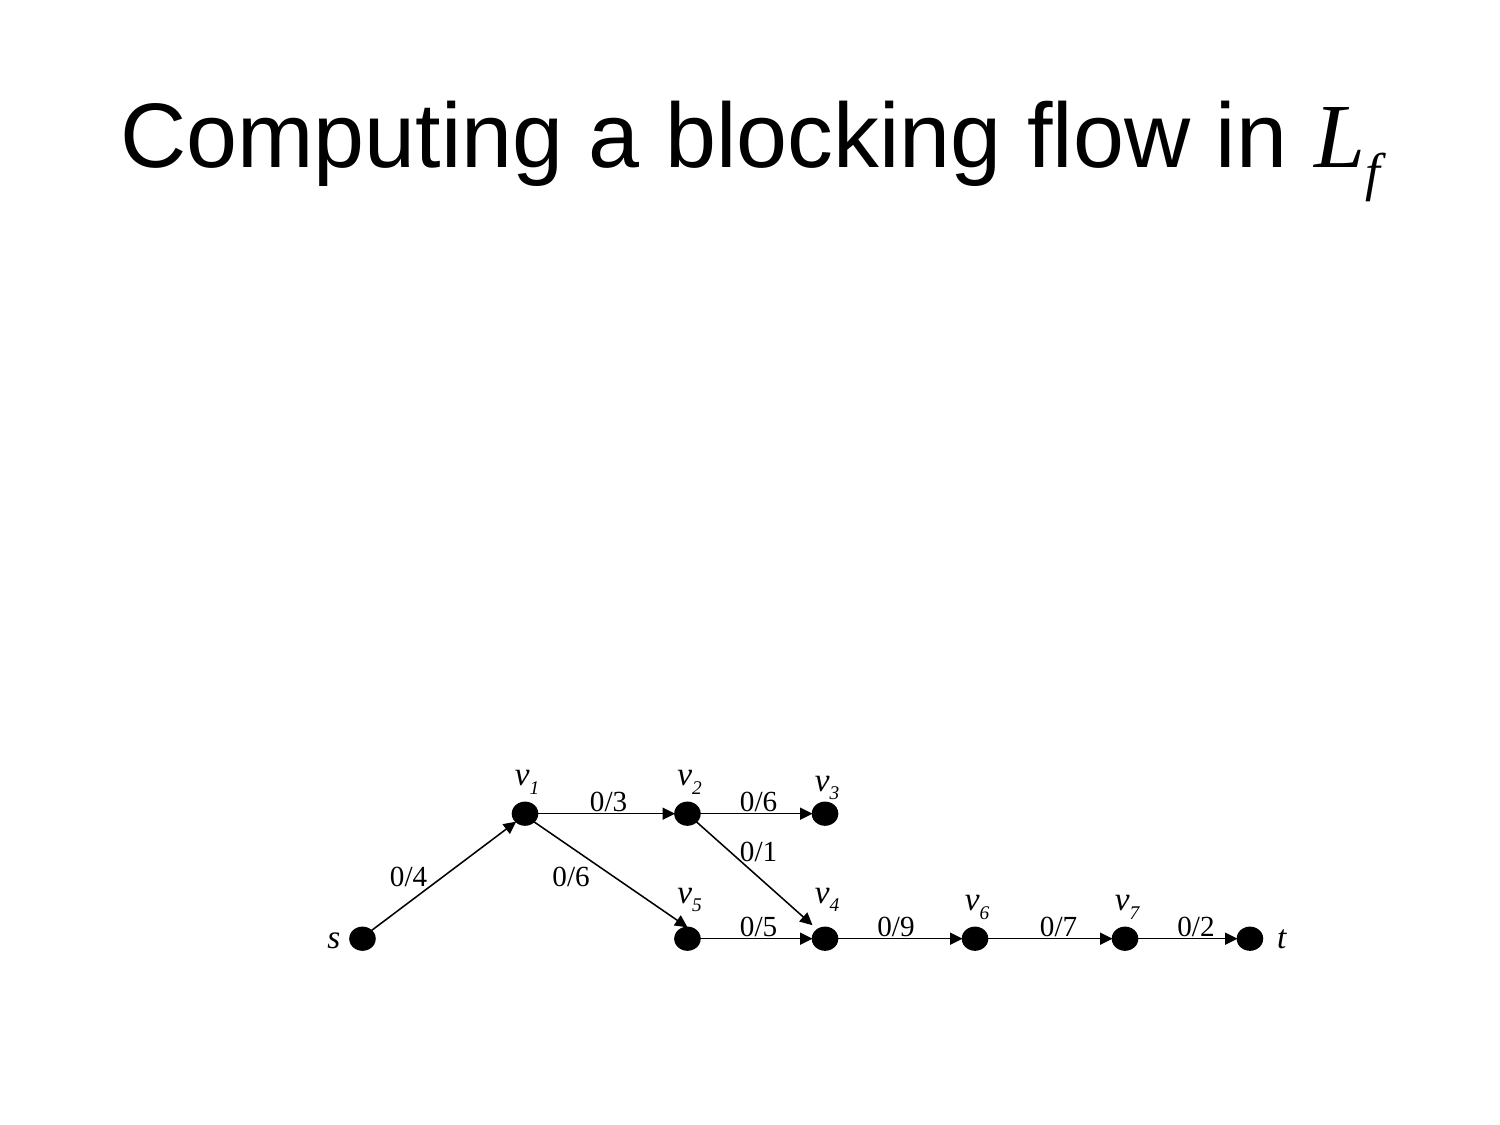

# Computing a blocking flow in Lf
v1
v2
v3
0/3
0/6
0/1
0/4
0/6
v5
v4
v6
v7
0/5
0/9
0/7
0/2
s
t